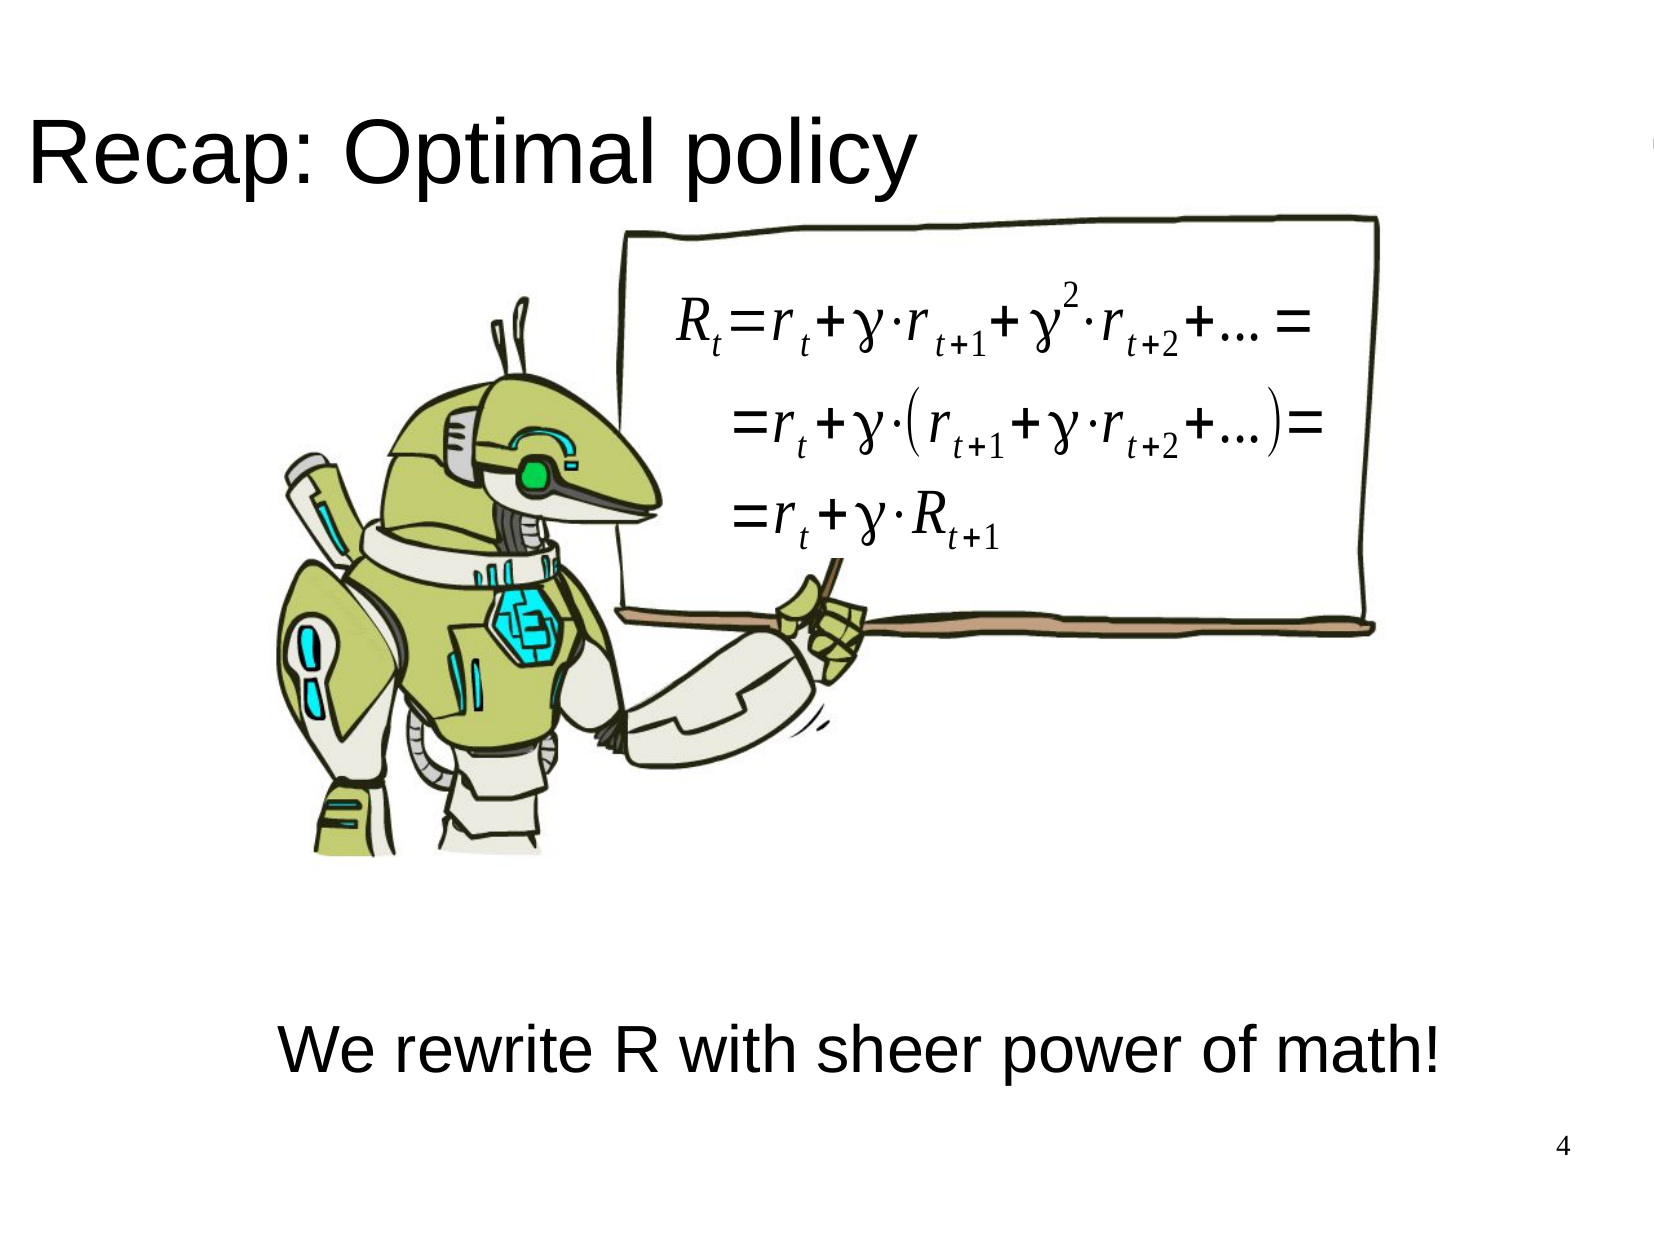

#
Recap: Optimal policy
=
=
=
=
We rewrite R with sheer power of math!
4